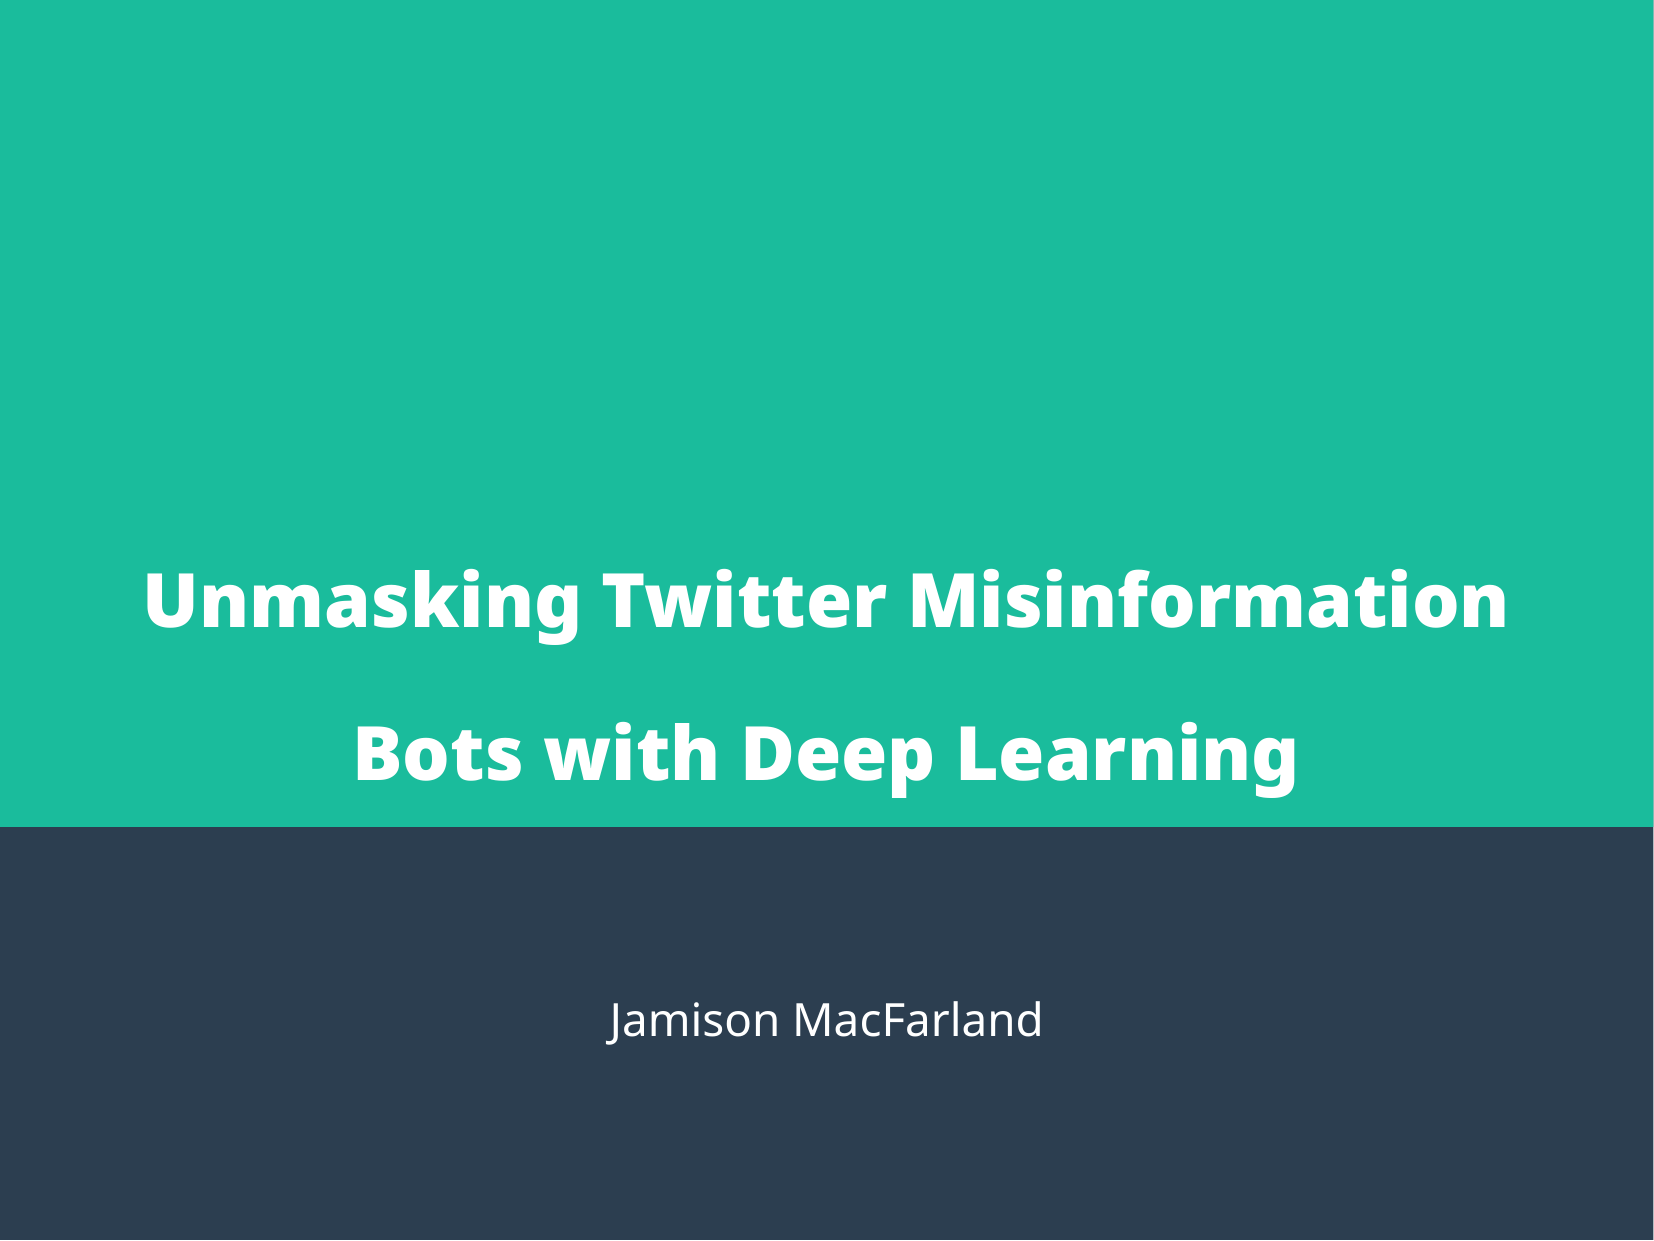

# Unmasking Twitter Misinformation Bots with Deep Learning
Jamison MacFarland